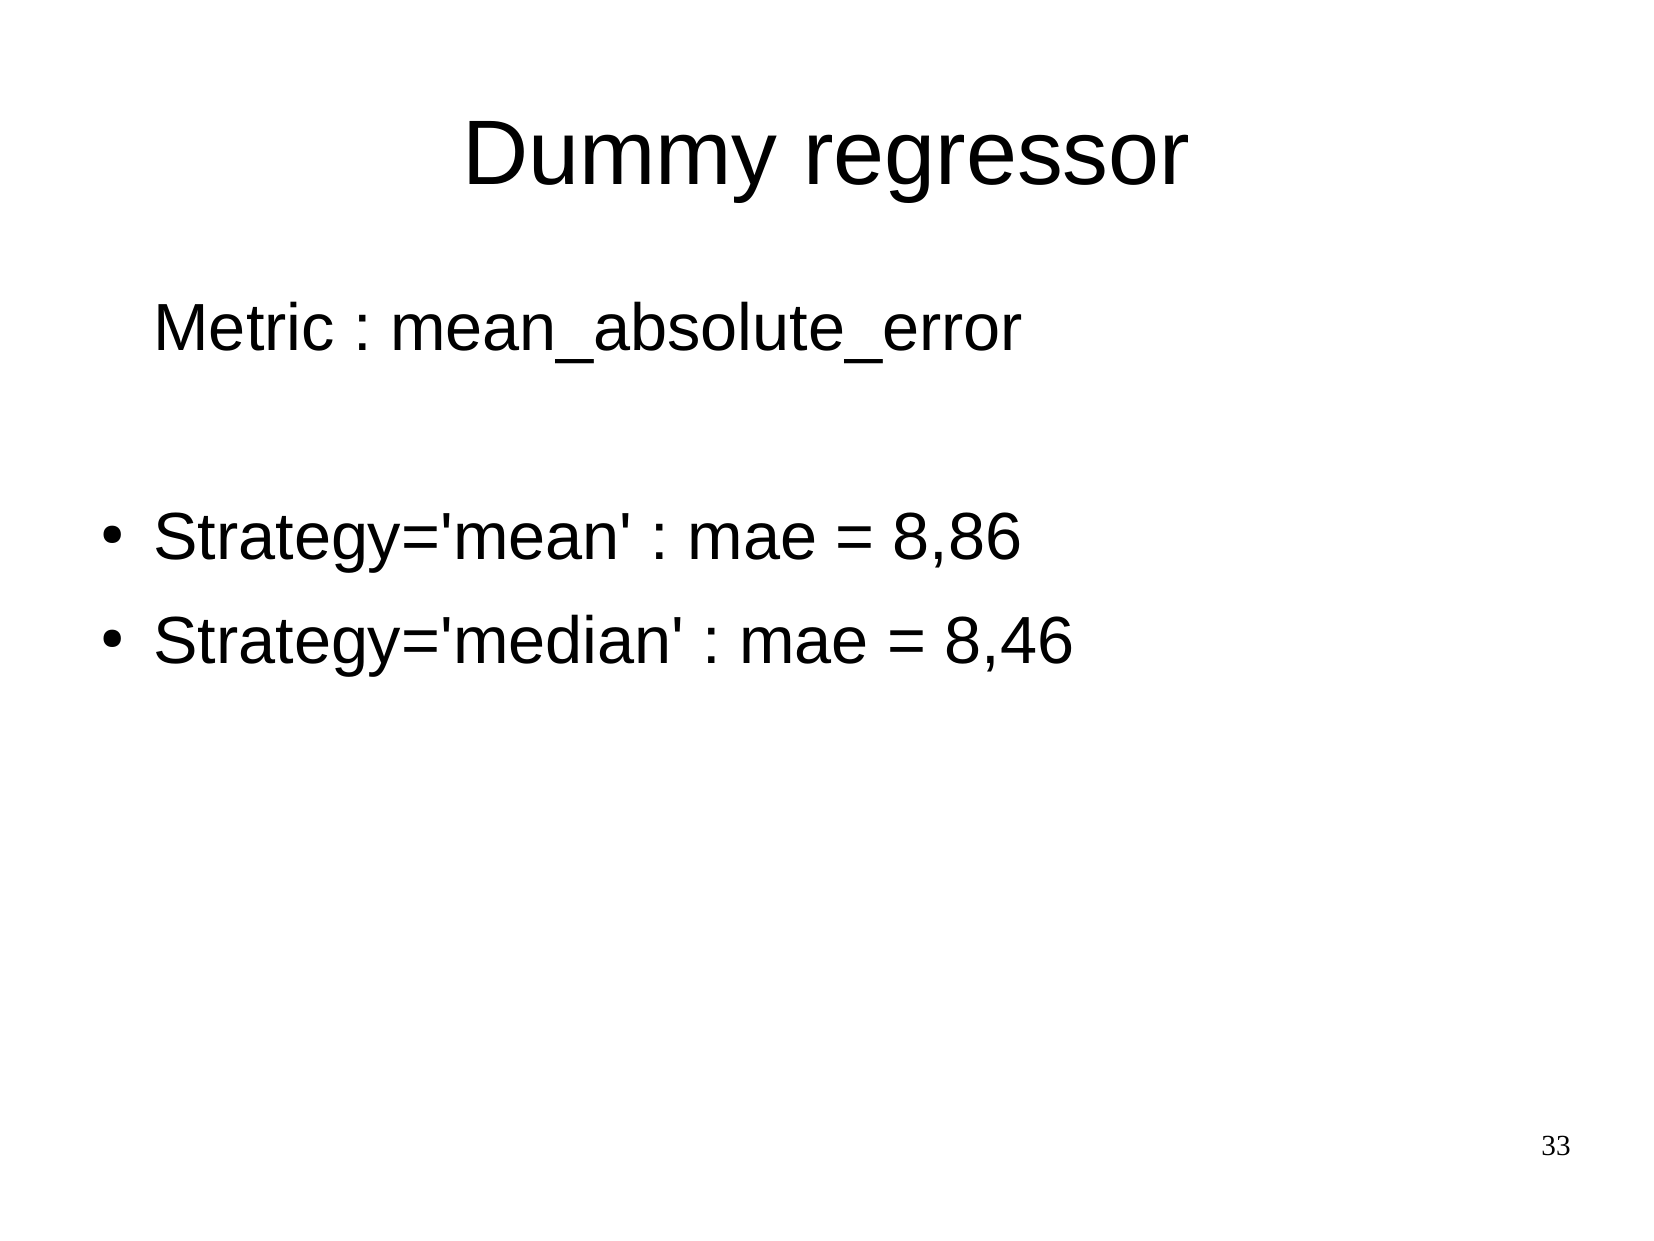

# Dummy regressor
Metric : mean_absolute_error
Strategy='mean' : mae = 8,86
Strategy='median' : mae = 8,46
33